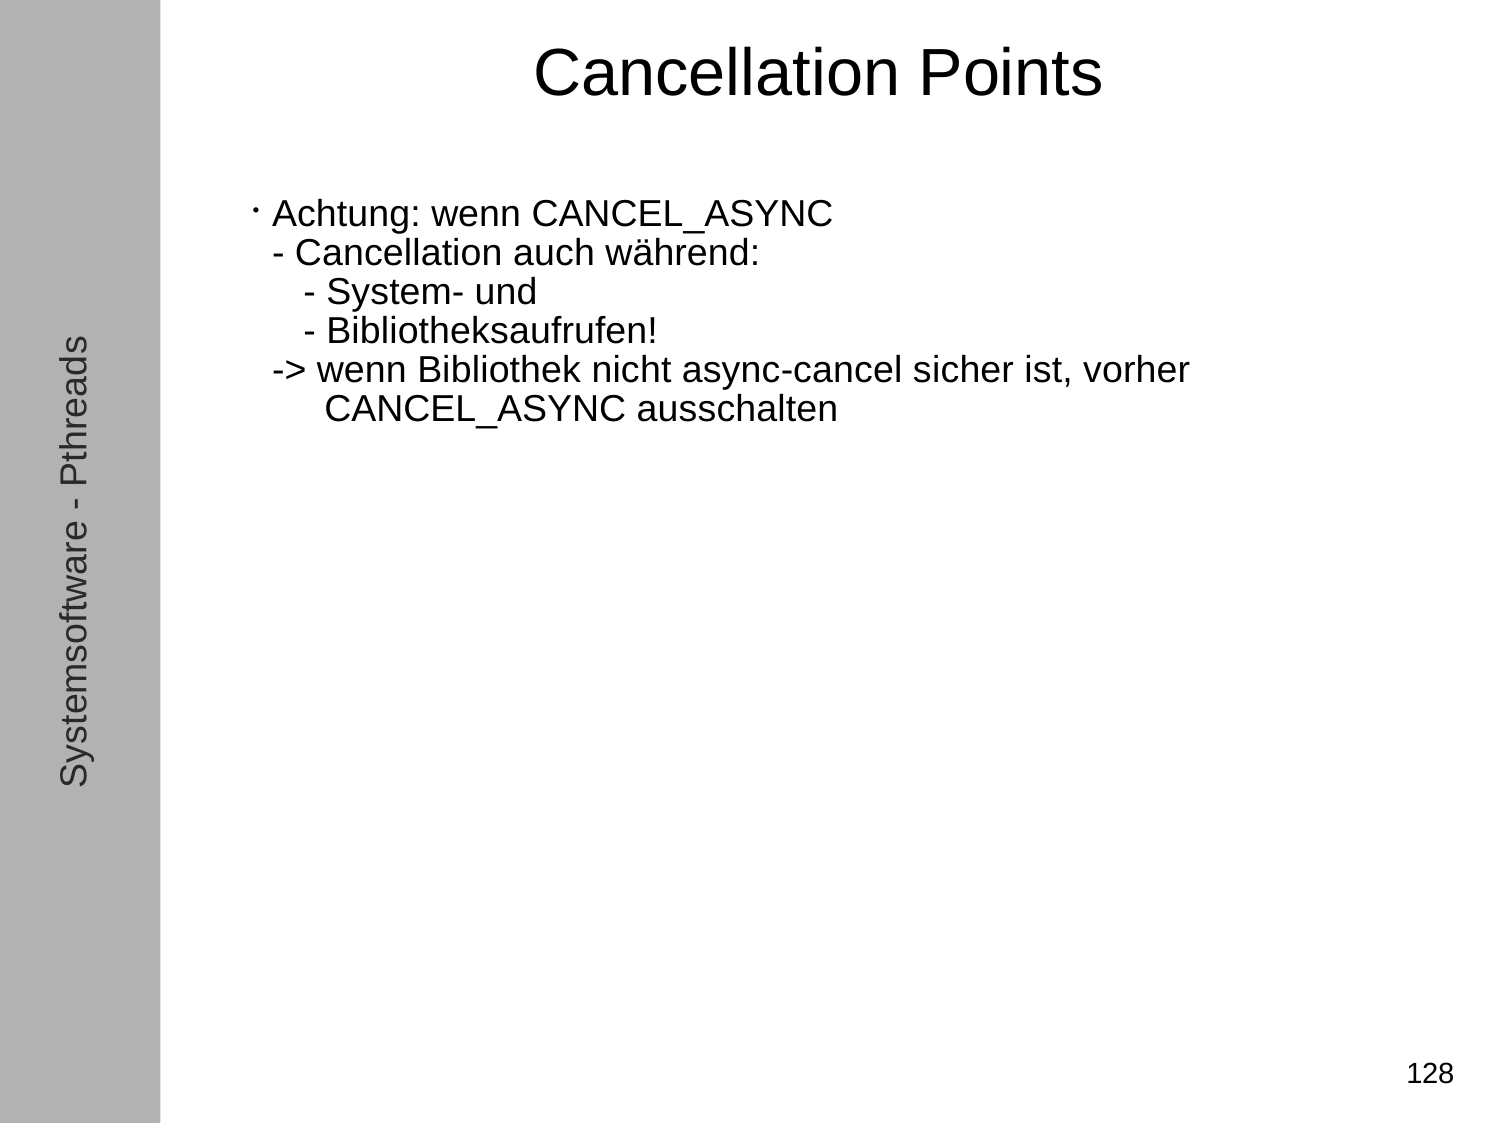

Cancellation Points
Achtung: wenn CANCEL_ASYNC
- Cancellation auch während:
 - System- und
 - Bibliotheksaufrufen!
-> wenn Bibliothek nicht async-cancel sicher ist, vorher
 CANCEL_ASYNC ausschalten
Systemsoftware - Pthreads